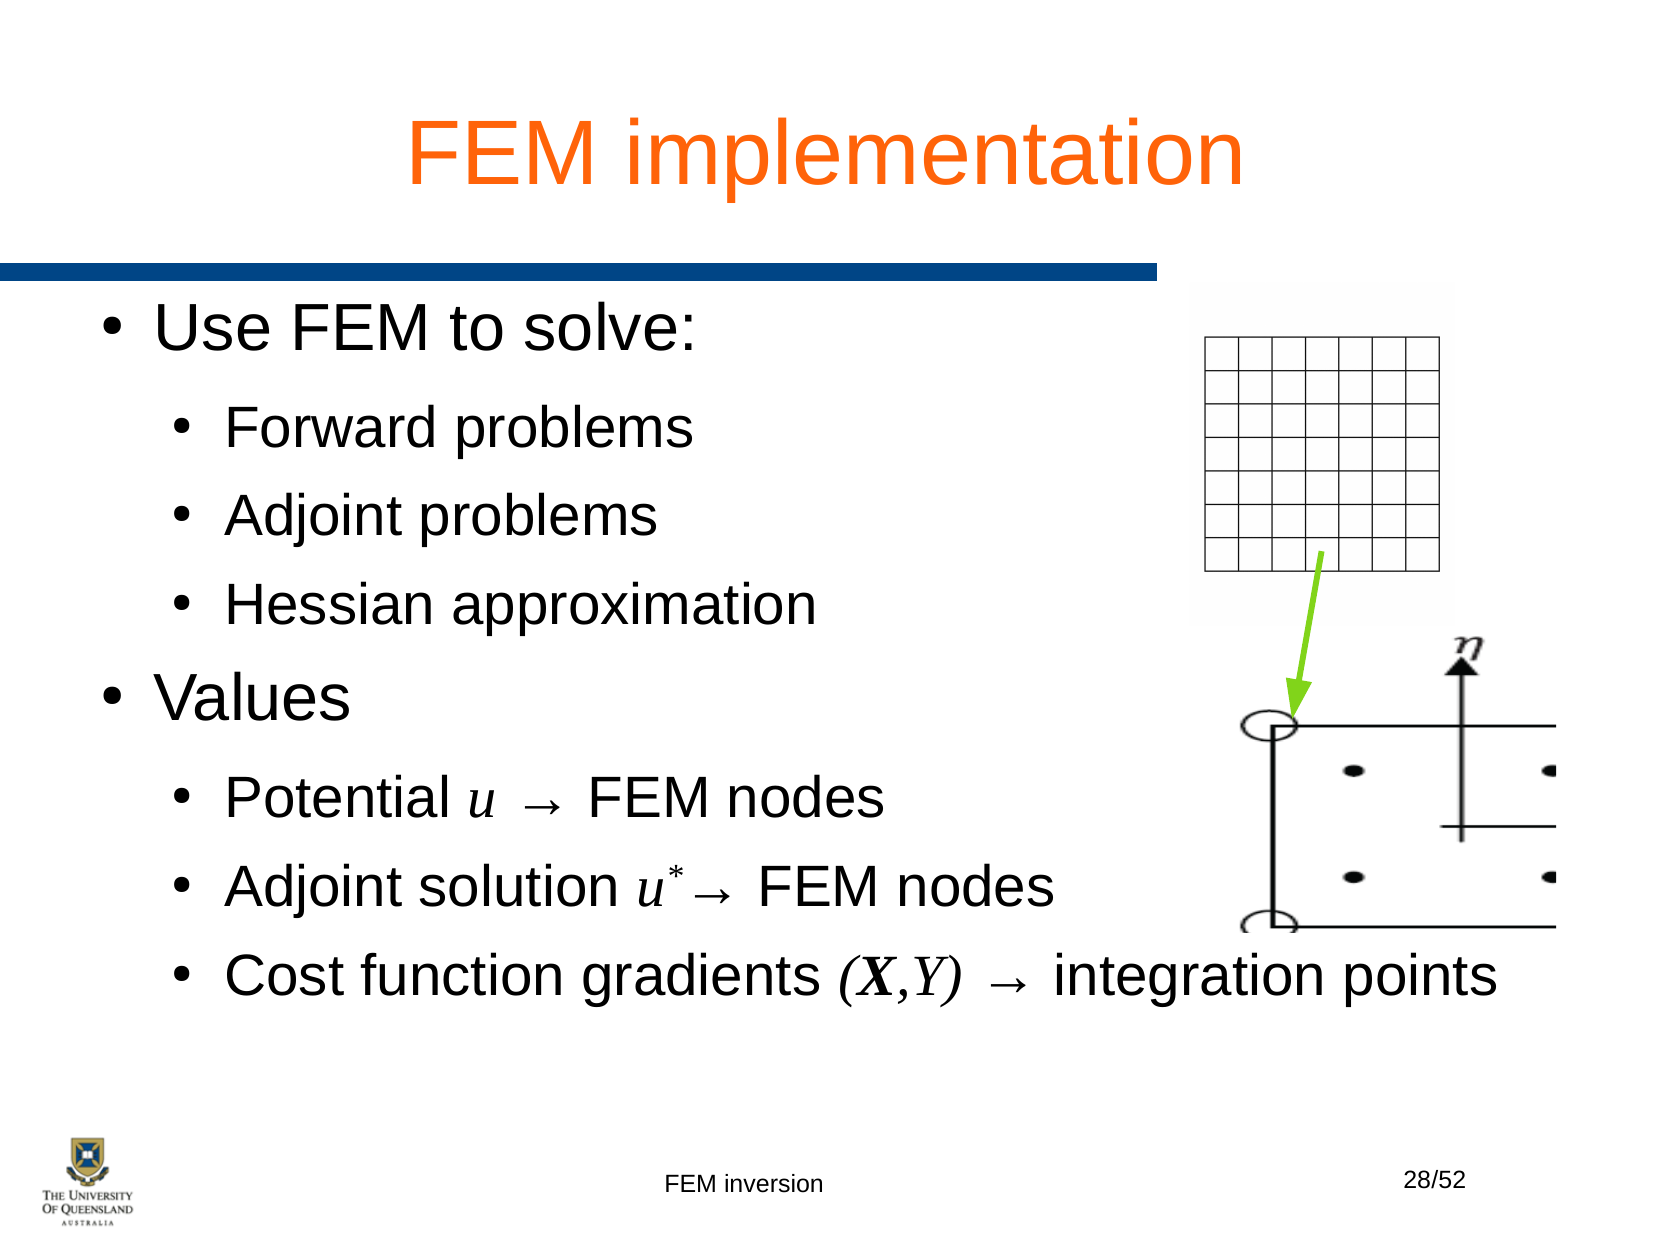

# FEM implementation
Use FEM to solve:
Forward problems
Adjoint problems
Hessian approximation
Values
Potential u → FEM nodes
Adjoint solution u*→ FEM nodes
Cost function gradients (X,Y) → integration points